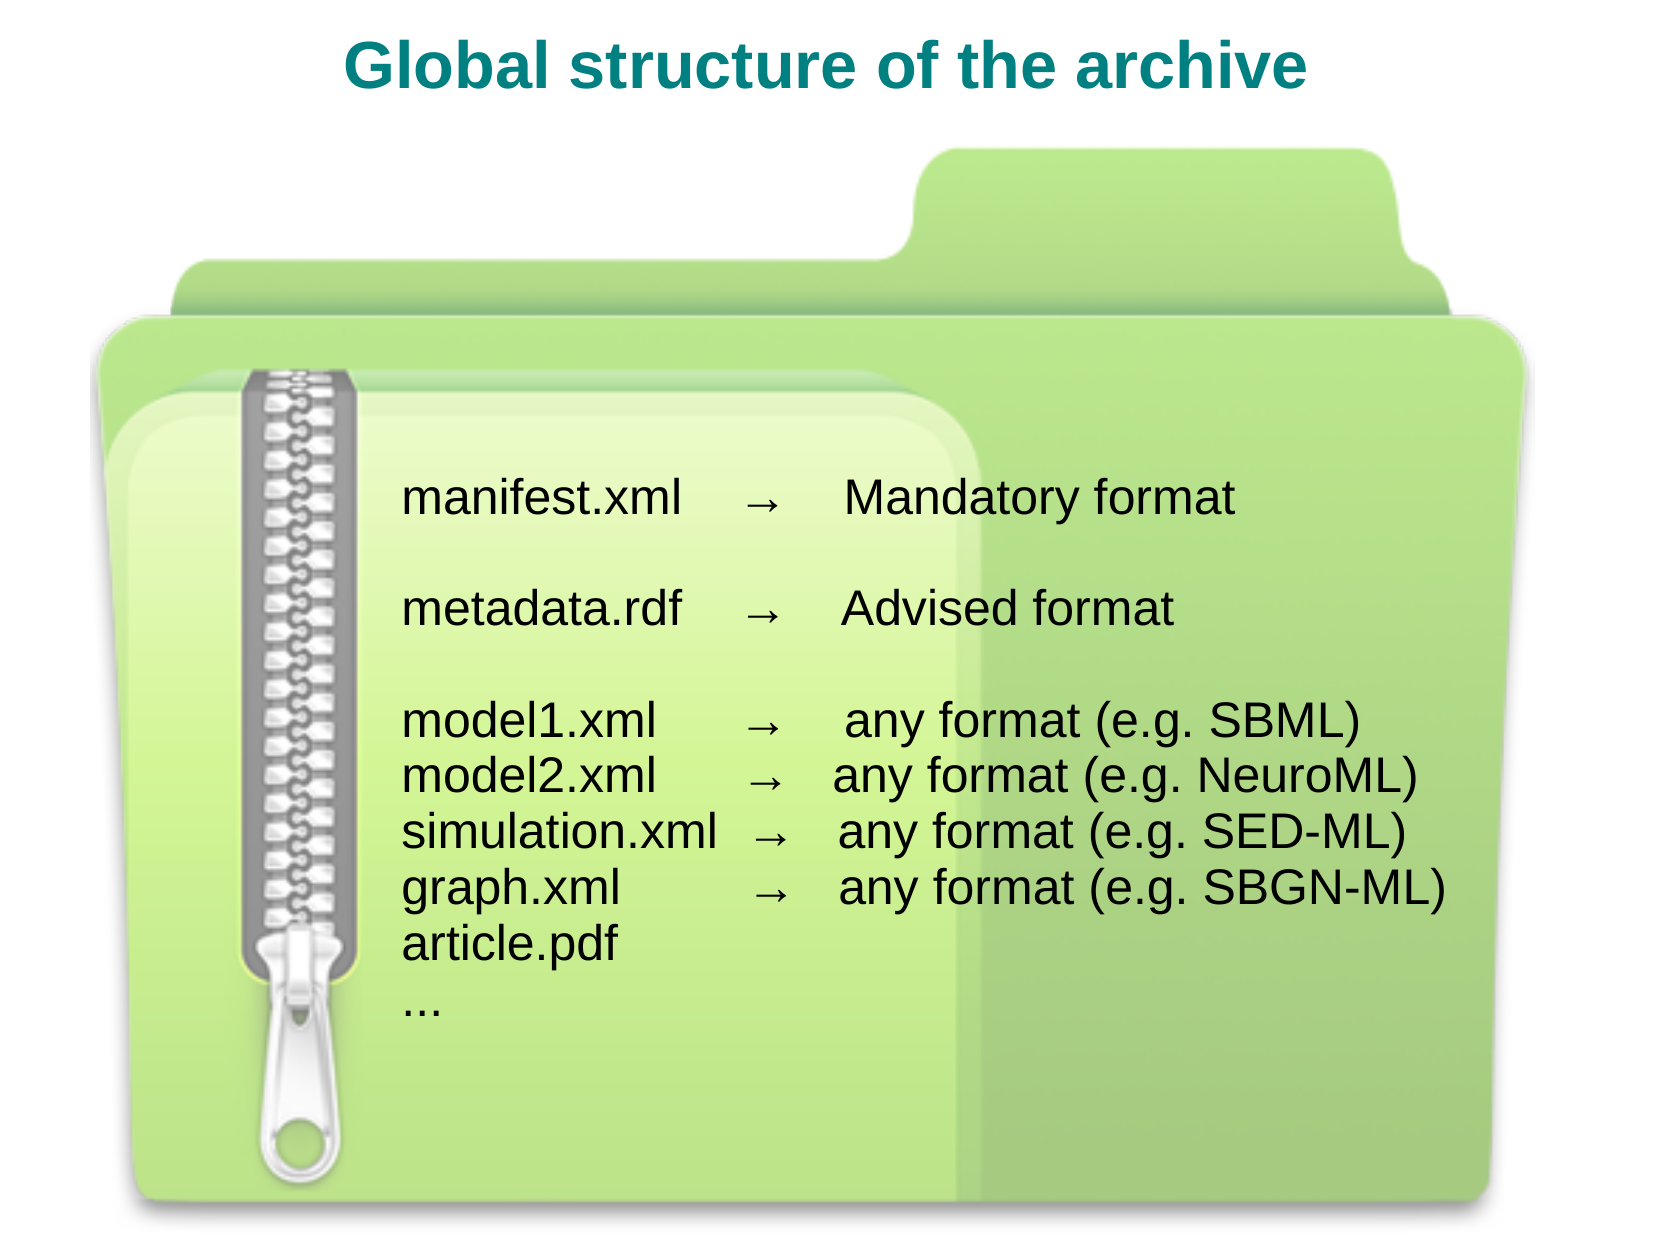

# Global structure of the archive
manifest.xml → Mandatory format
metadata.rdf → Advised format
model1.xml	 → any format (e.g. SBML)
model2.xml → any format (e.g. NeuroML)
simulation.xml → any format (e.g. SED-ML)
graph.xml → any format (e.g. SBGN-ML)
article.pdf
...